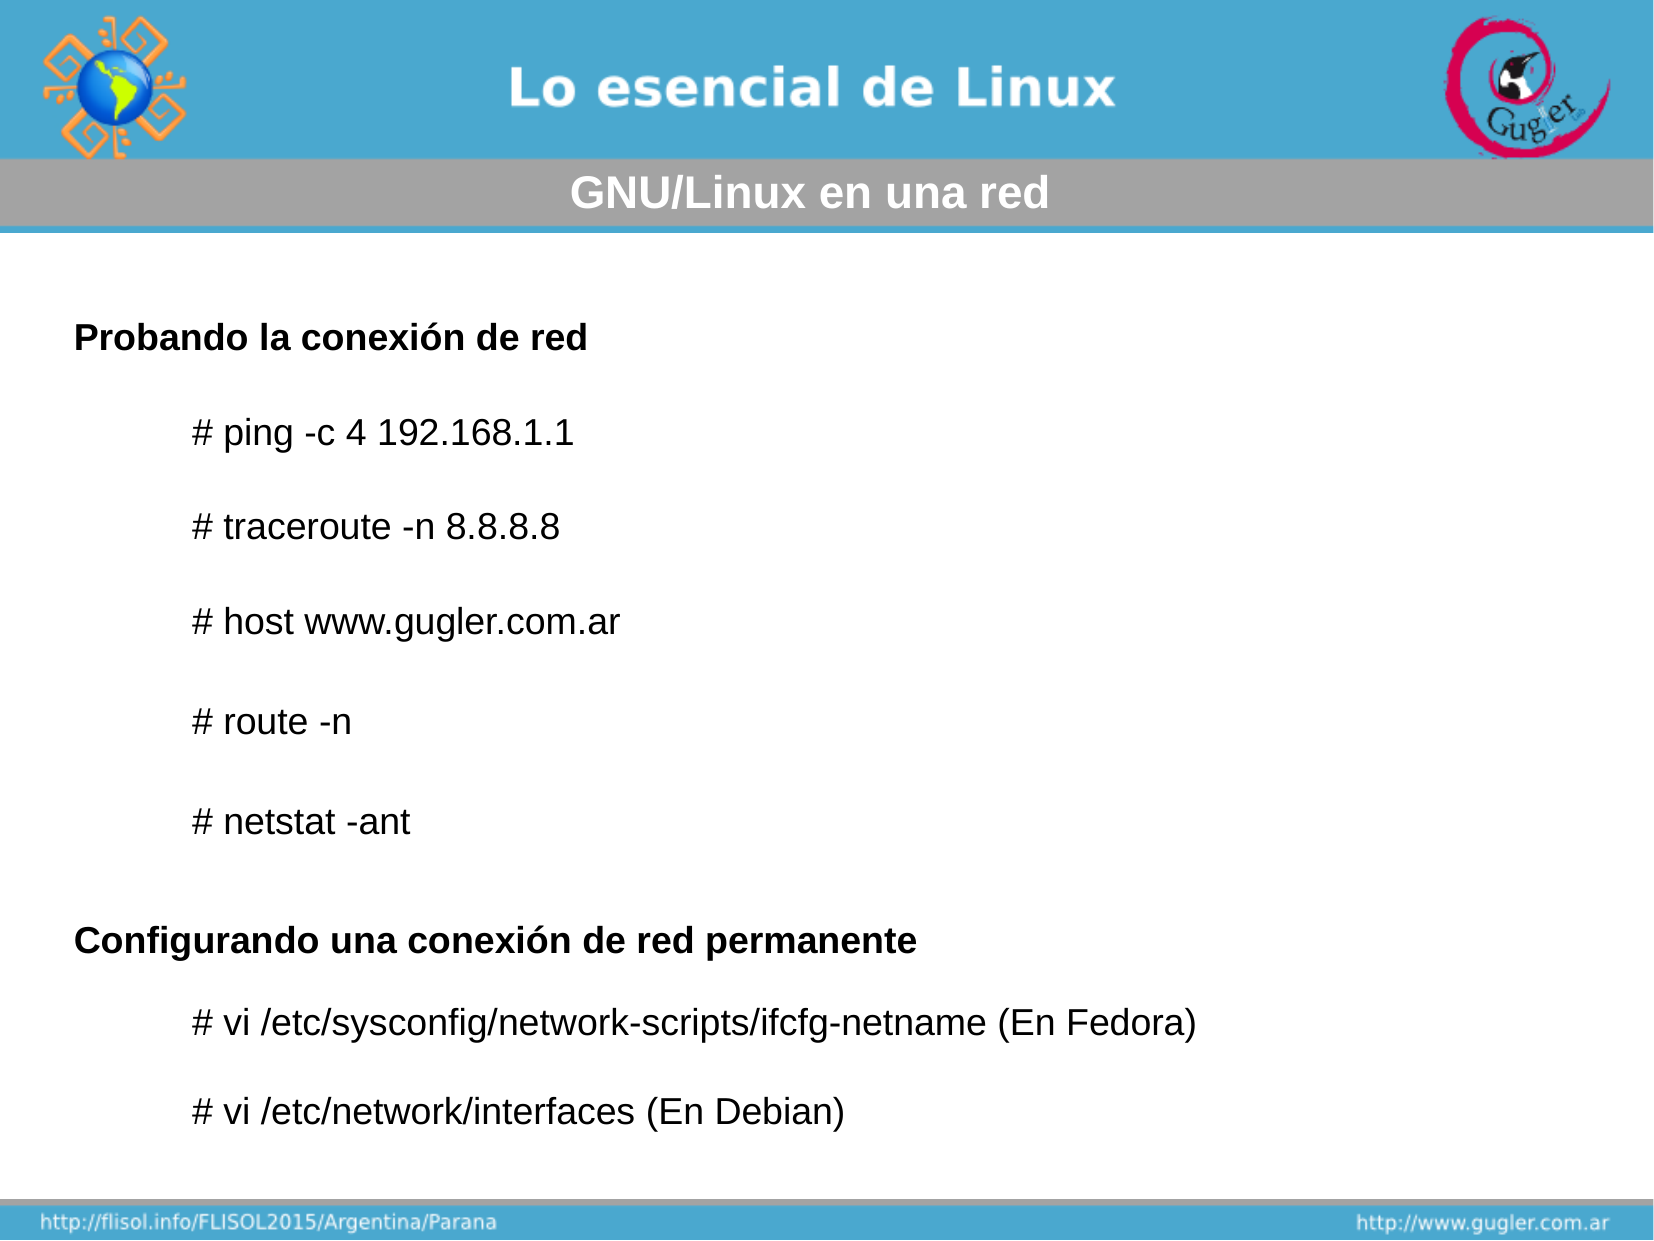

GNU/Linux en una red
Probando la conexión de red
# ping -c 4 192.168.1.1
# traceroute -n 8.8.8.8
# host www.gugler.com.ar
# route -n
# netstat -ant
Configurando una conexión de red permanente
# vi /etc/sysconfig/network-scripts/ifcfg-netname (En Fedora)
# vi /etc/network/interfaces (En Debian)